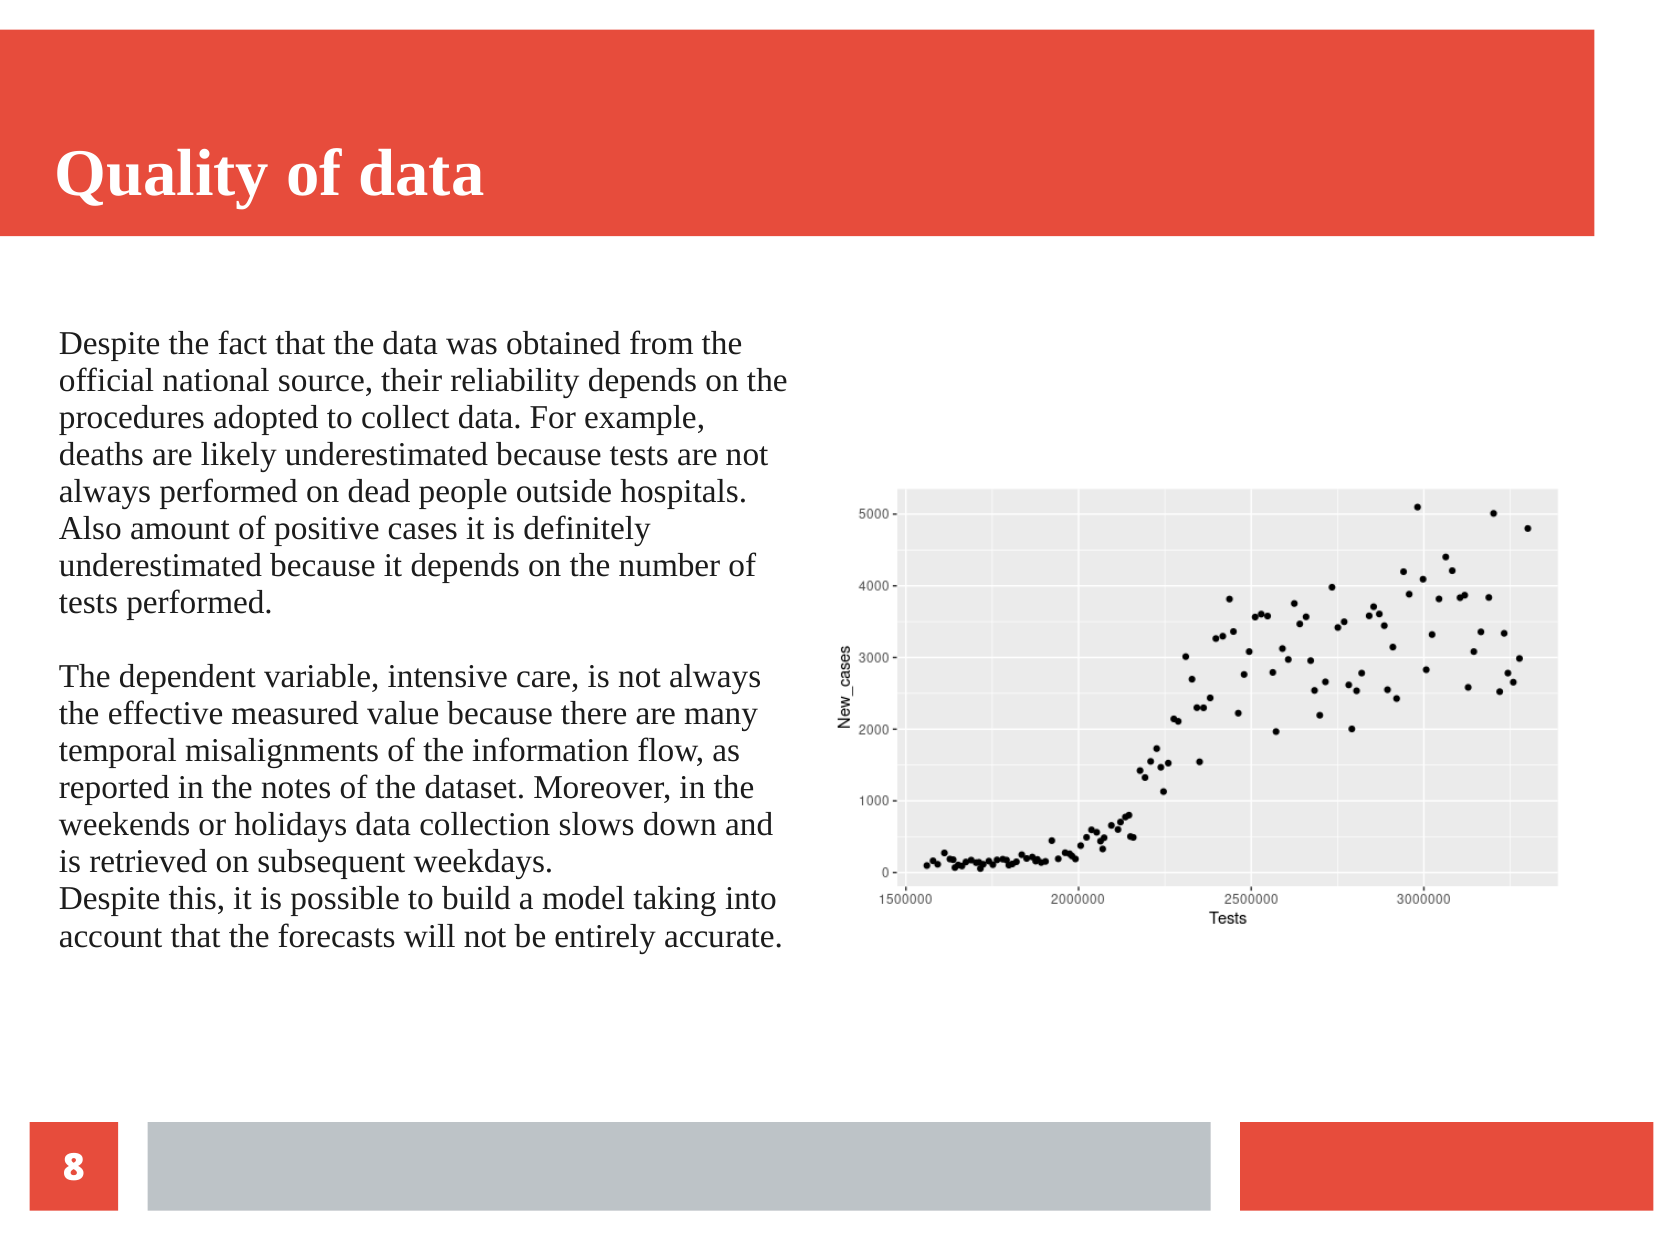

# Quality of data
Despite the fact that the data was obtained from the official national source, their reliability depends on the procedures adopted to collect data. For example, deaths are likely underestimated because tests are not always performed on dead people outside hospitals. Also amount of positive cases it is definitely underestimated because it depends on the number of tests performed.
The dependent variable, intensive care, is not always the effective measured value because there are many temporal misalignments of the information flow, as reported in the notes of the dataset. Moreover, in the weekends or holidays data collection slows down and is retrieved on subsequent weekdays.
Despite this, it is possible to build a model taking into account that the forecasts will not be entirely accurate.
8